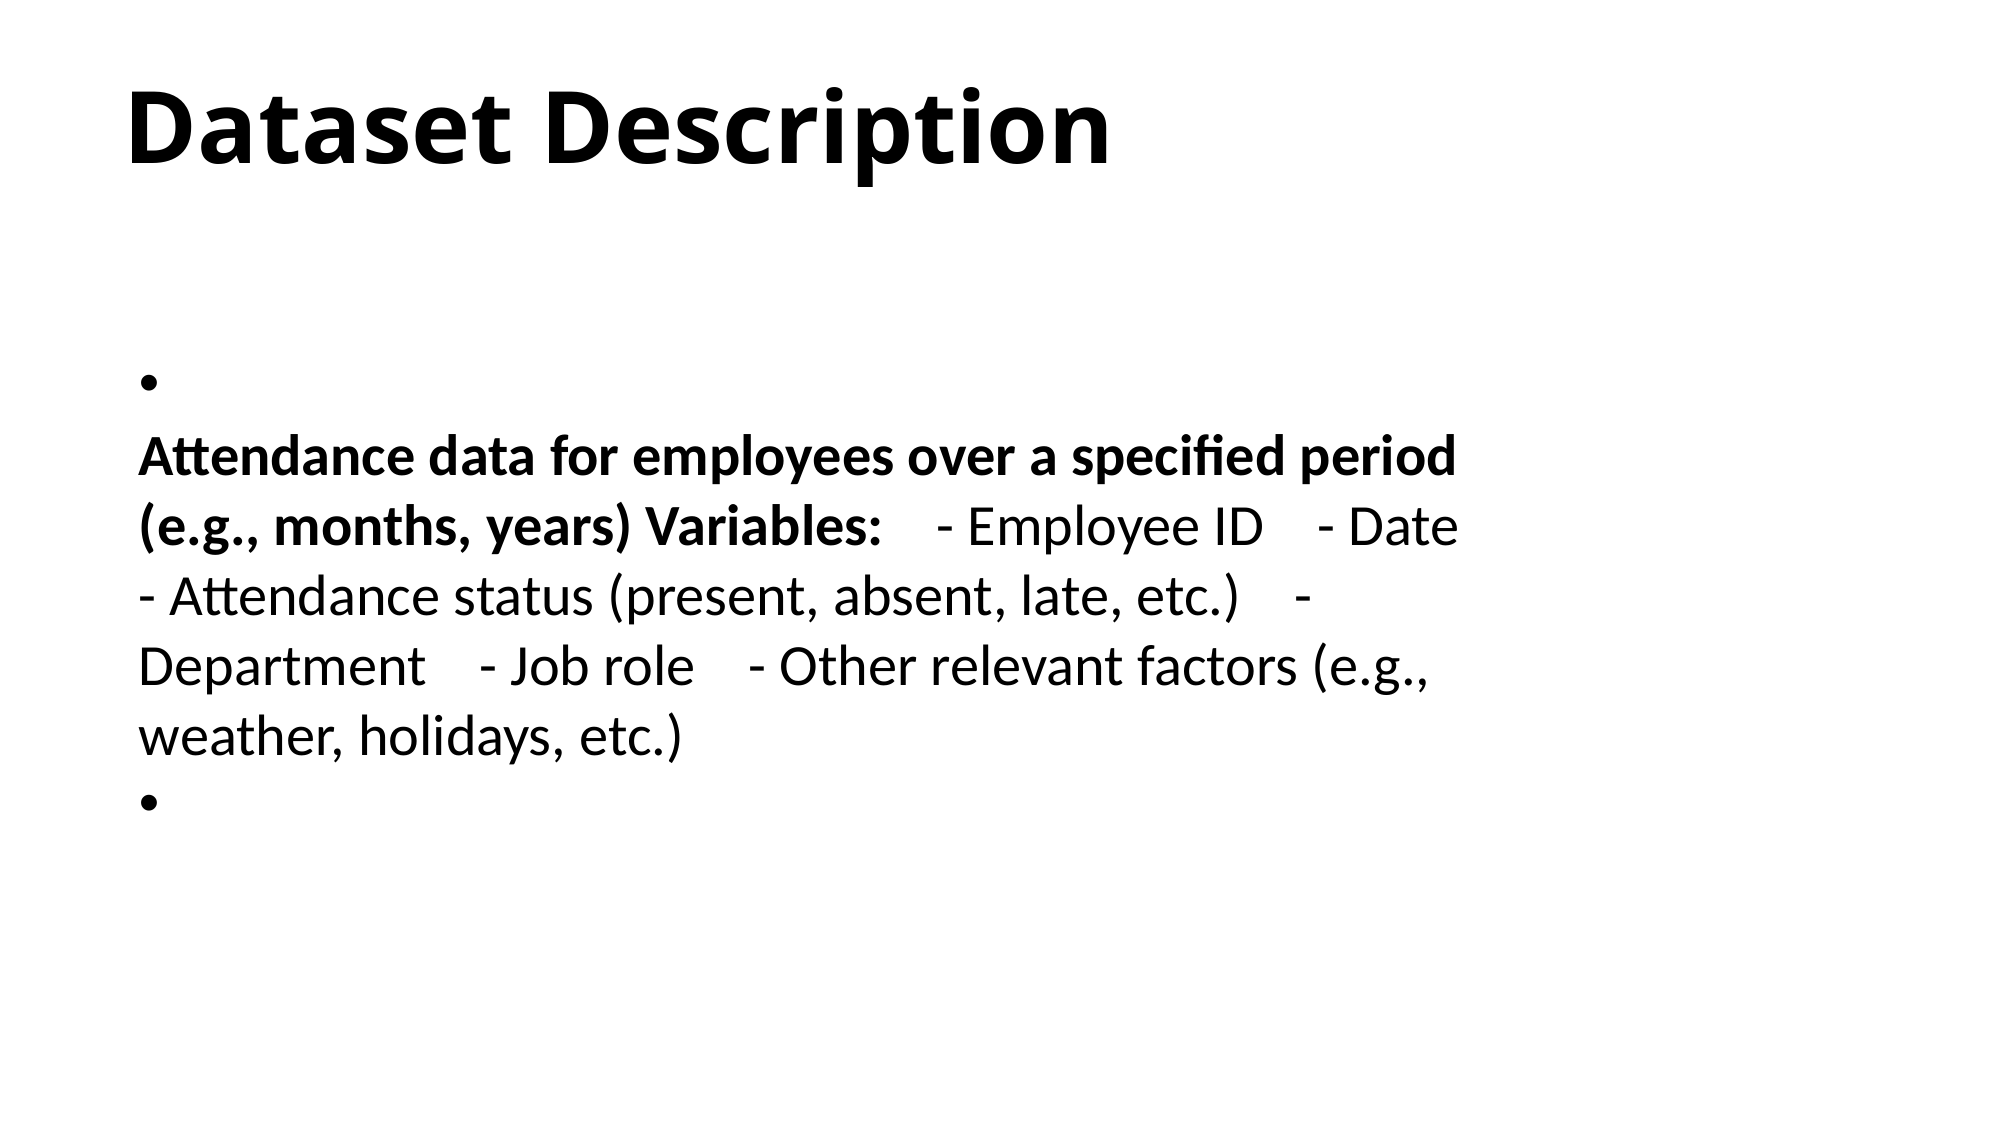

# Dataset Description
Attendance data for employees over a specified period (e.g., months, years) Variables: - Employee ID - Date - Attendance status (present, absent, late, etc.) - Department - Job role - Other relevant factors (e.g., weather, holidays, etc.)